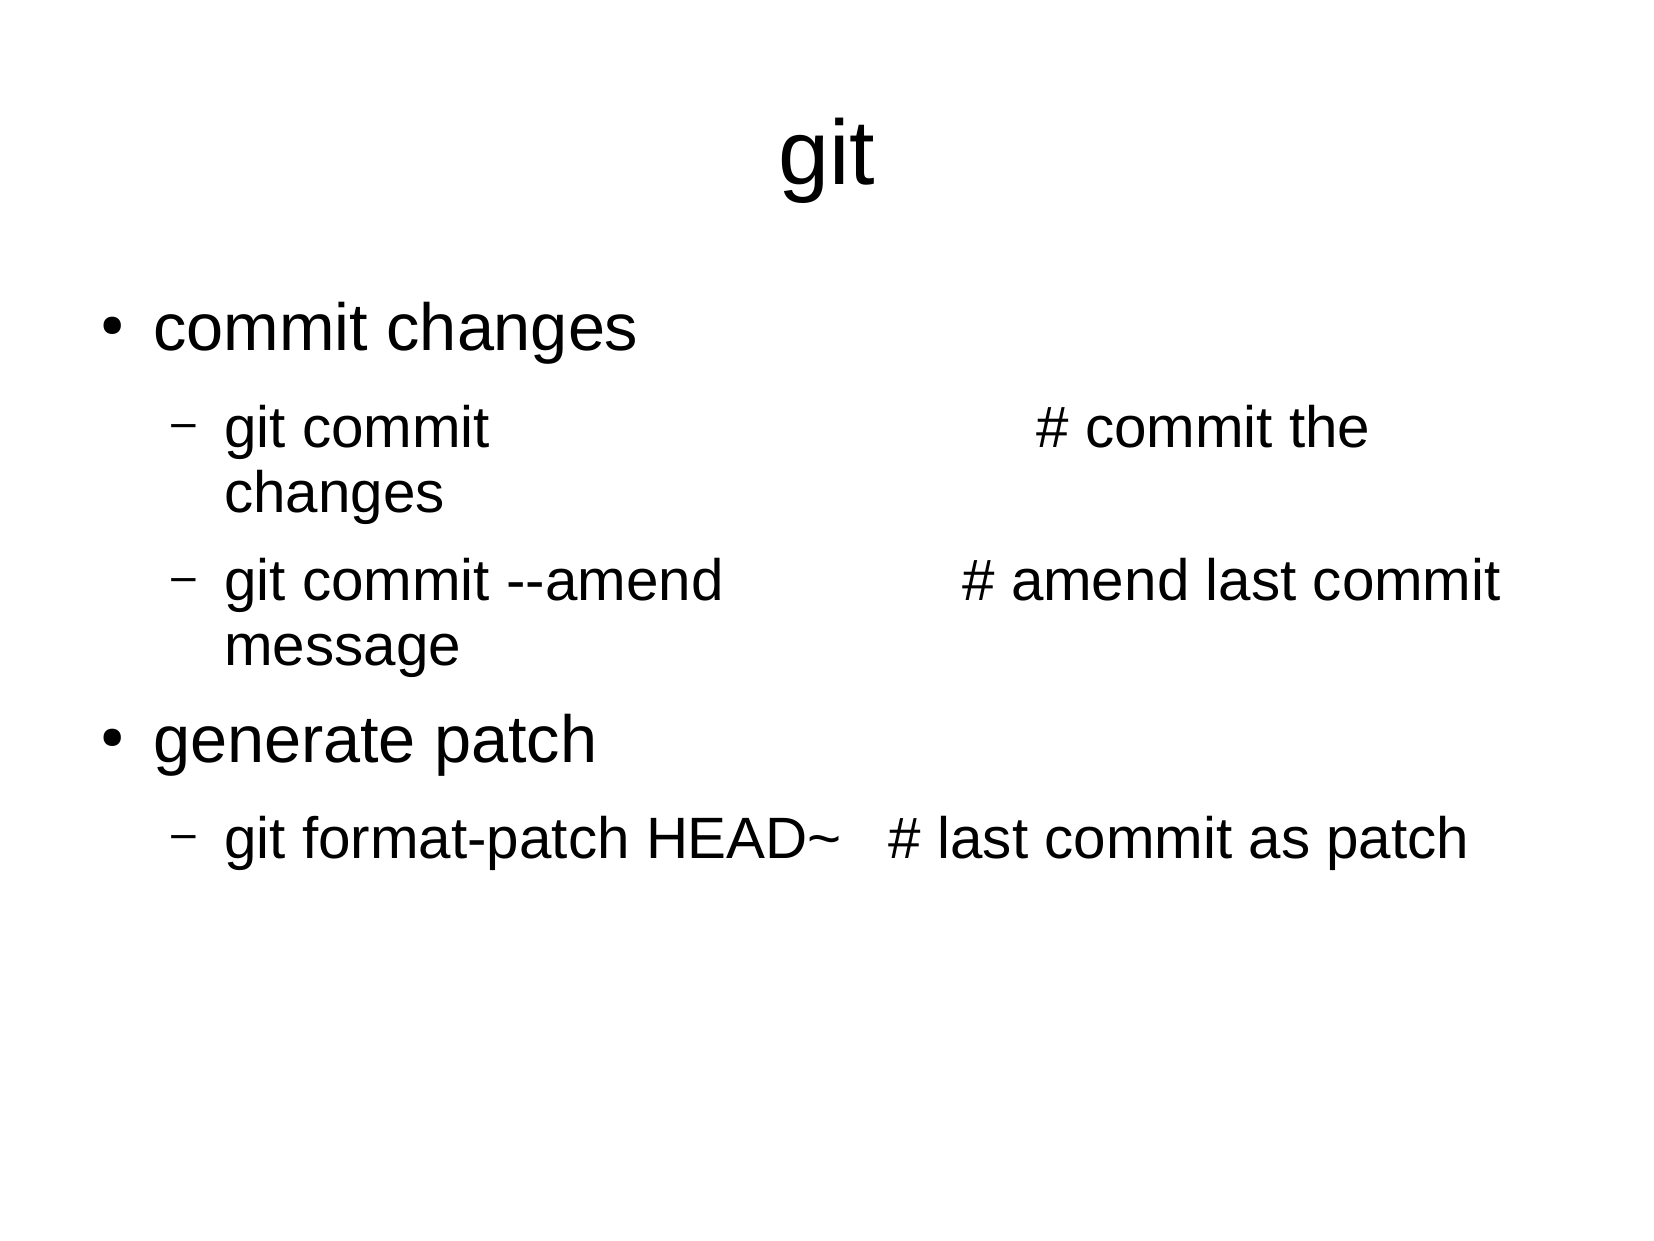

# git
commit changes
git commit				 			 	# commit the changes
git commit --amend 		 		# amend last commit message
generate patch
git format-patch HEAD~	# last commit as patch